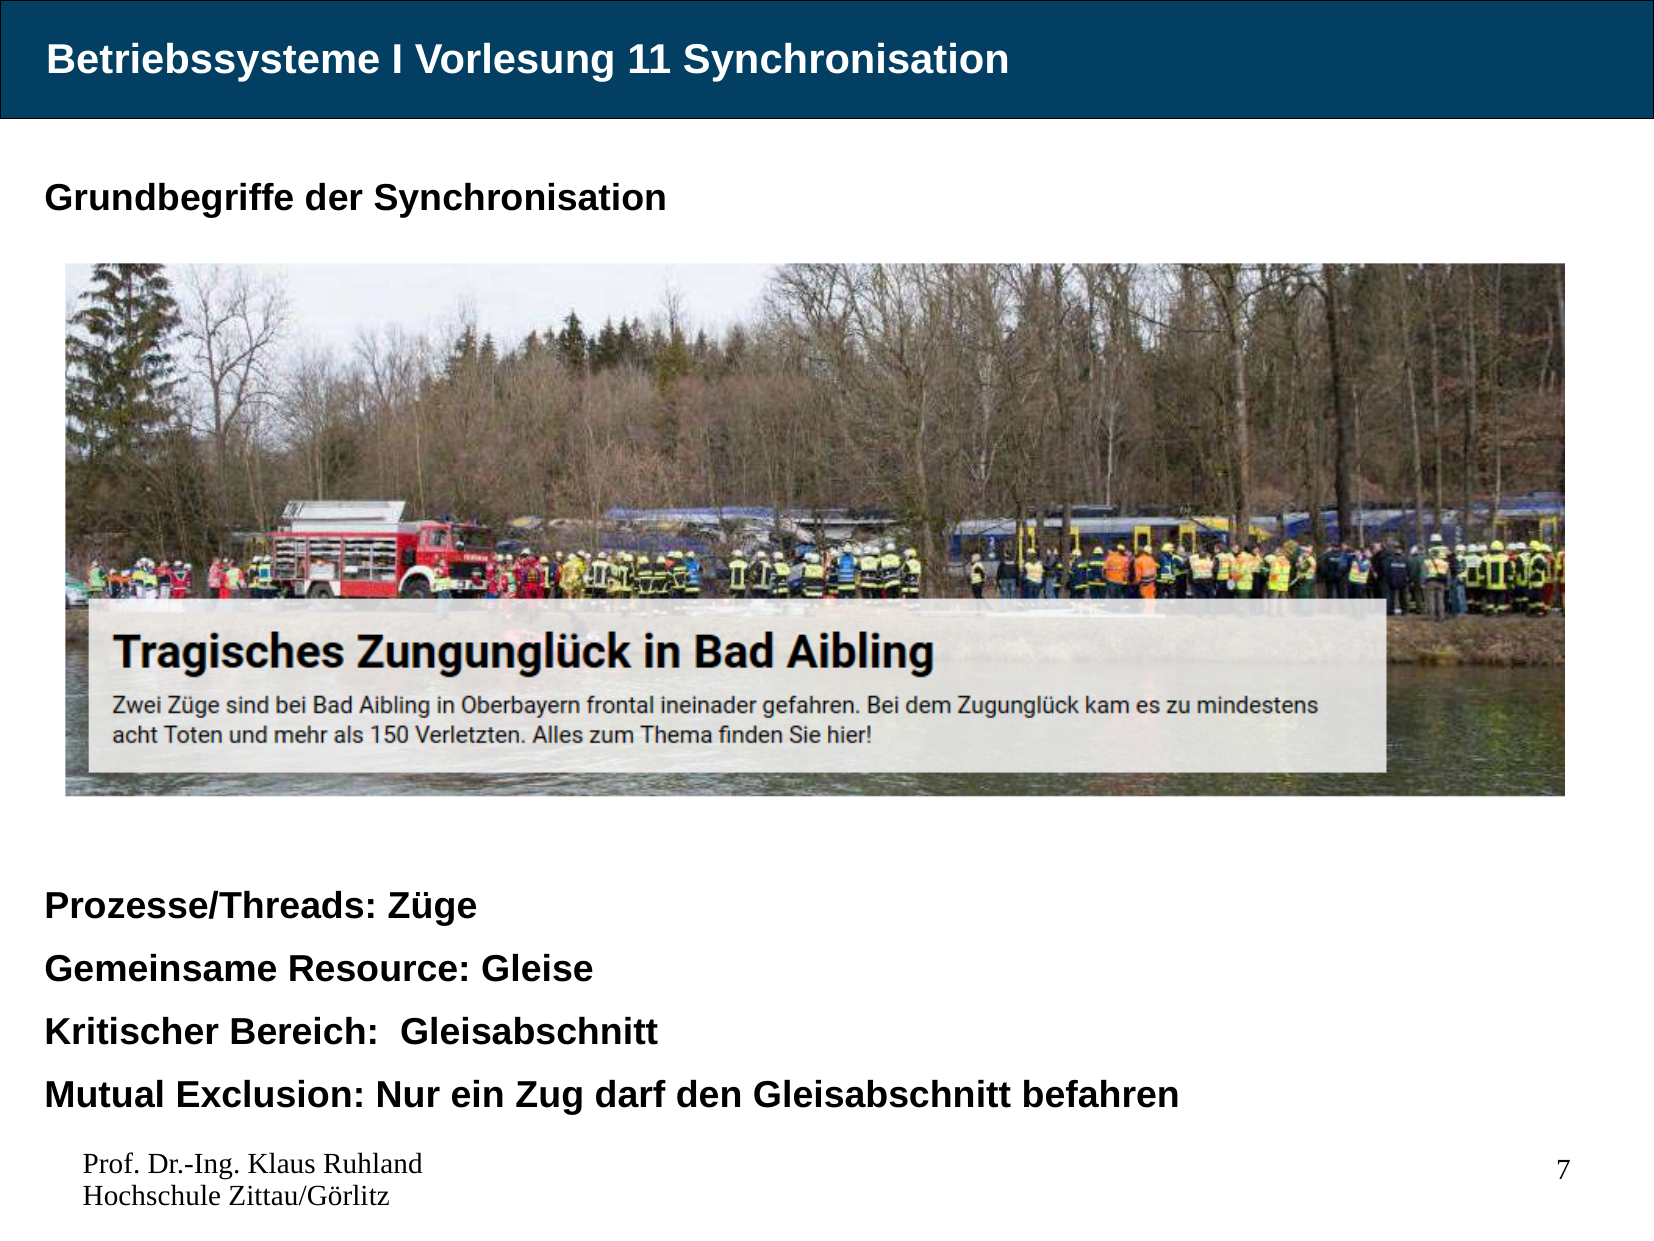

Grundbegriffe der Synchronisation
Prozesse/Threads: Züge
Gemeinsame Resource: Gleise
Kritischer Bereich: Gleisabschnitt
Mutual Exclusion: Nur ein Zug darf den Gleisabschnitt befahren
7